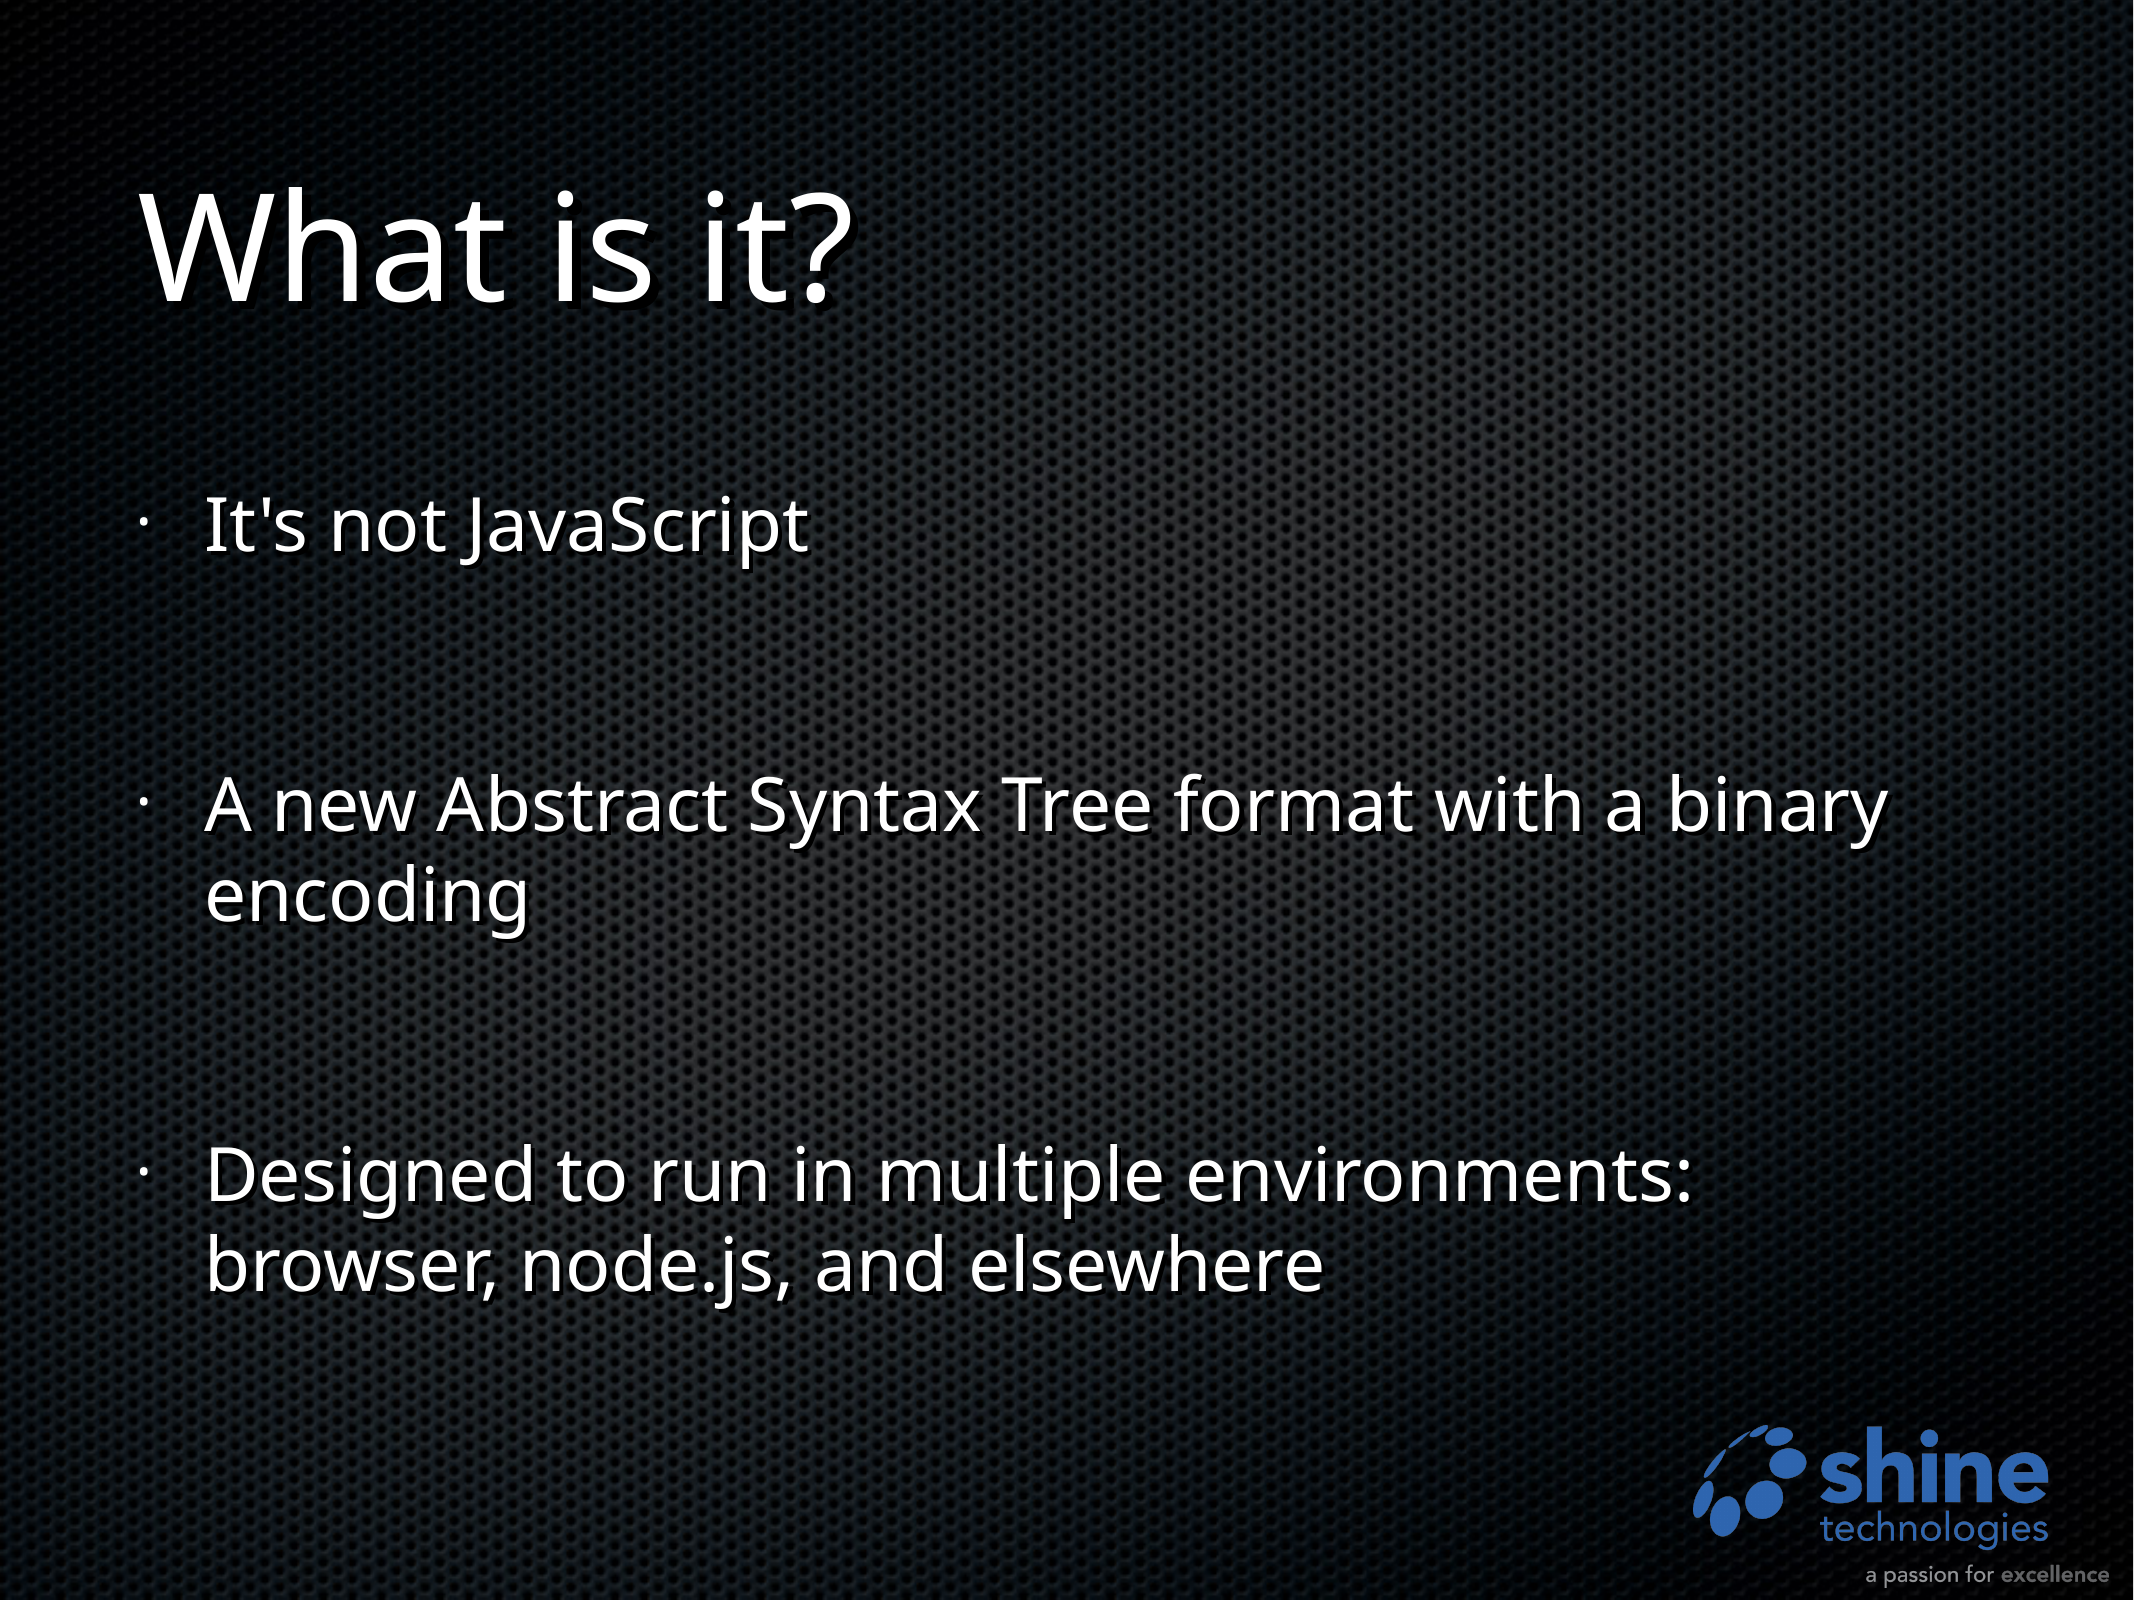

# What is it?
It's not JavaScript
A new Abstract Syntax Tree format with a binary encoding
Designed to run in multiple environments: browser, node.js, and elsewhere